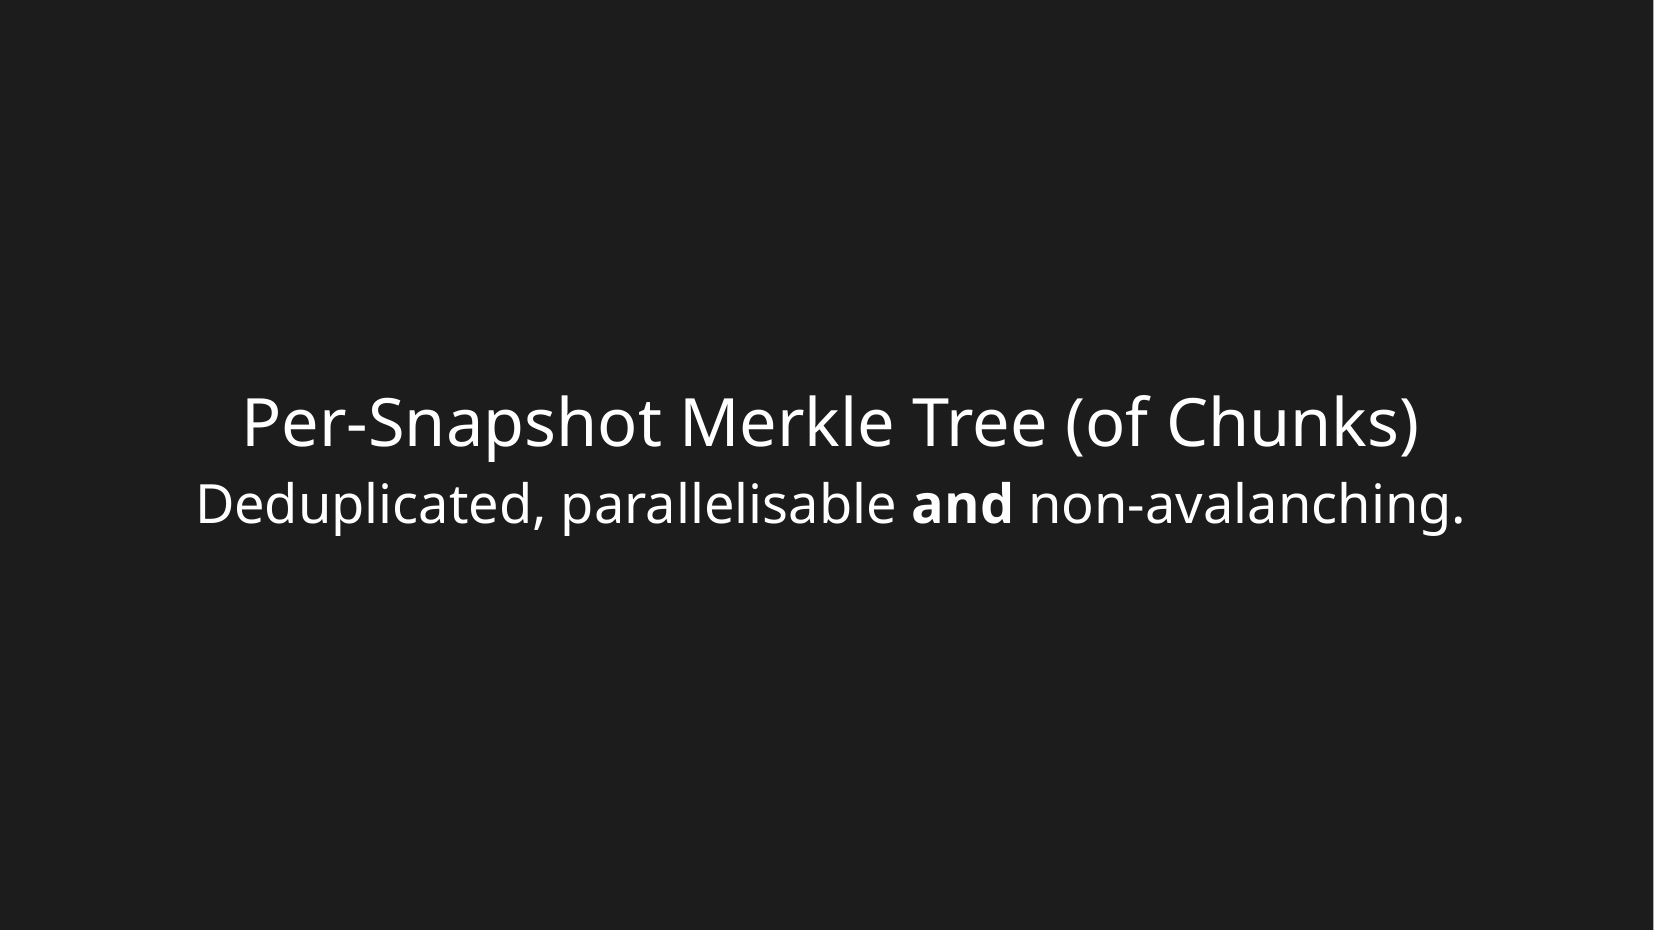

# Per-Snapshot Merkle Tree (of Chunks)
Deduplicated, parallelisable and non-avalanching.